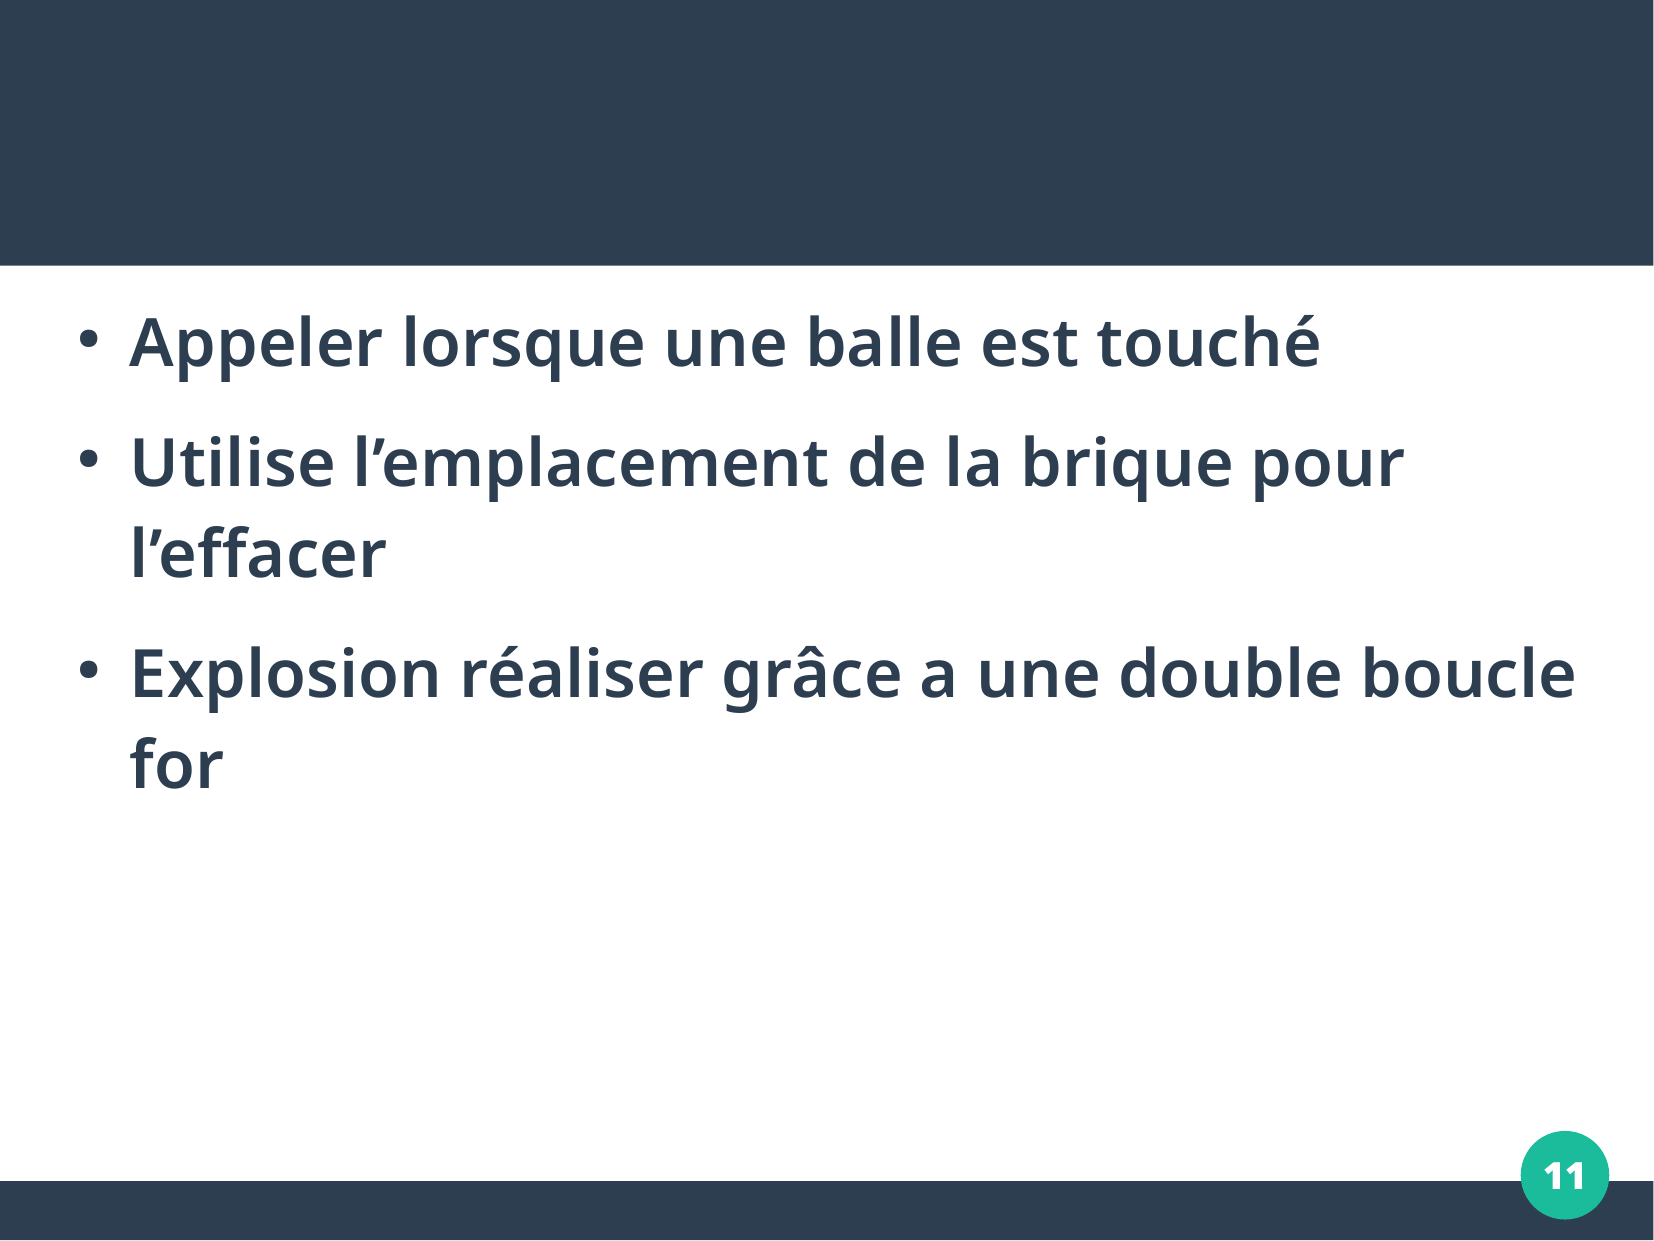

# Appeler lorsque une balle est touché
Utilise l’emplacement de la brique pour l’effacer
Explosion réaliser grâce a une double boucle for
11